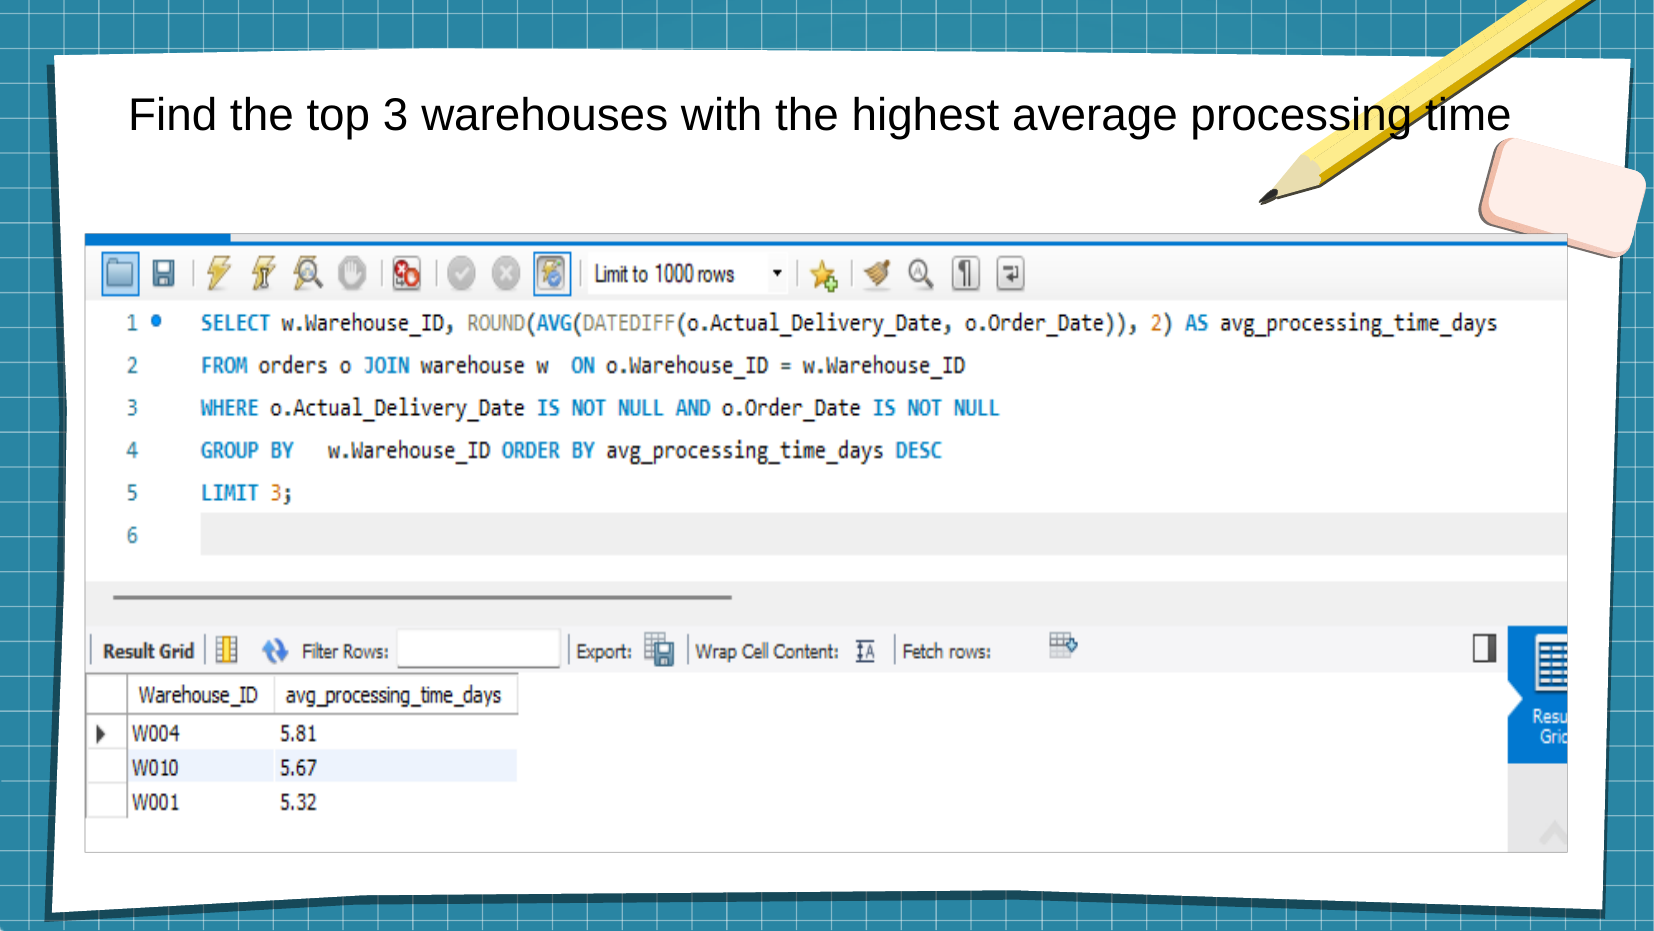

# Find the top 3 warehouses with the highest average processing time